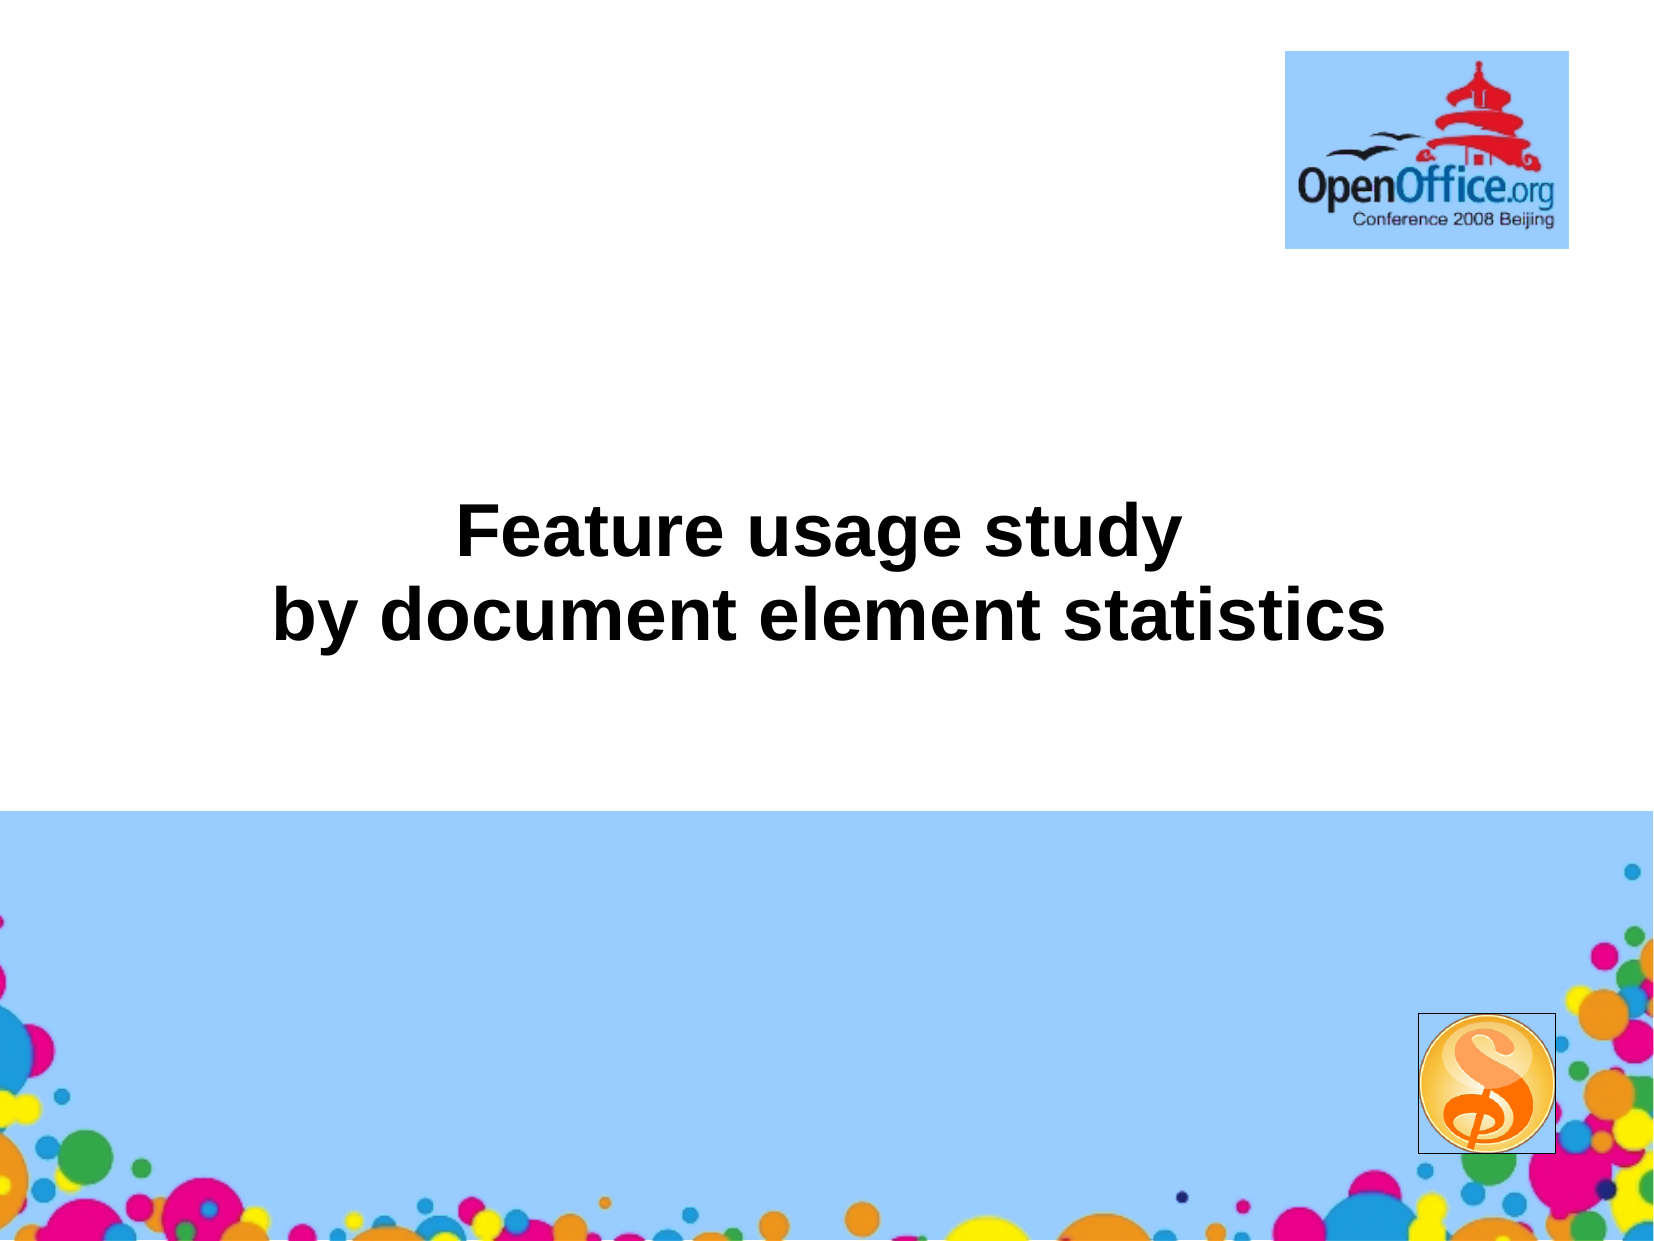

# Feature usage study by document element statistics